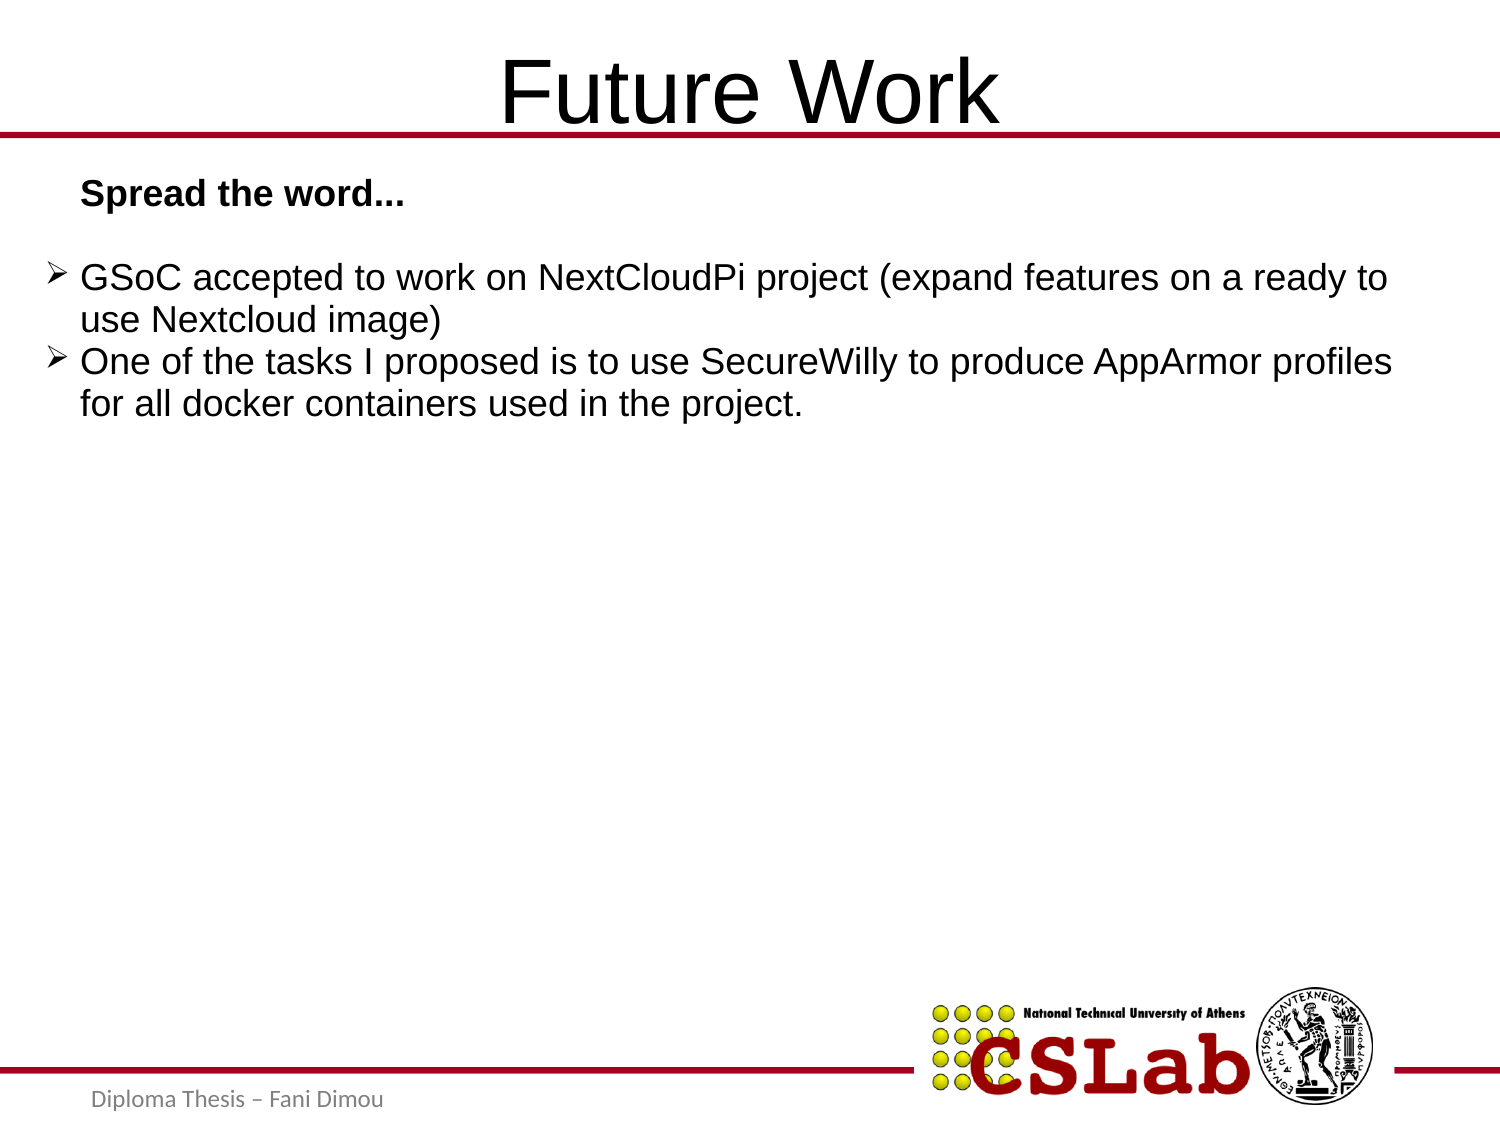

Future Work
Spread the word...
GSoC accepted to work on NextCloudPi project (expand features on a ready to use Nextcloud image)
One of the tasks I proposed is to use SecureWilly to produce AppArmor profiles for all docker containers used in the project.